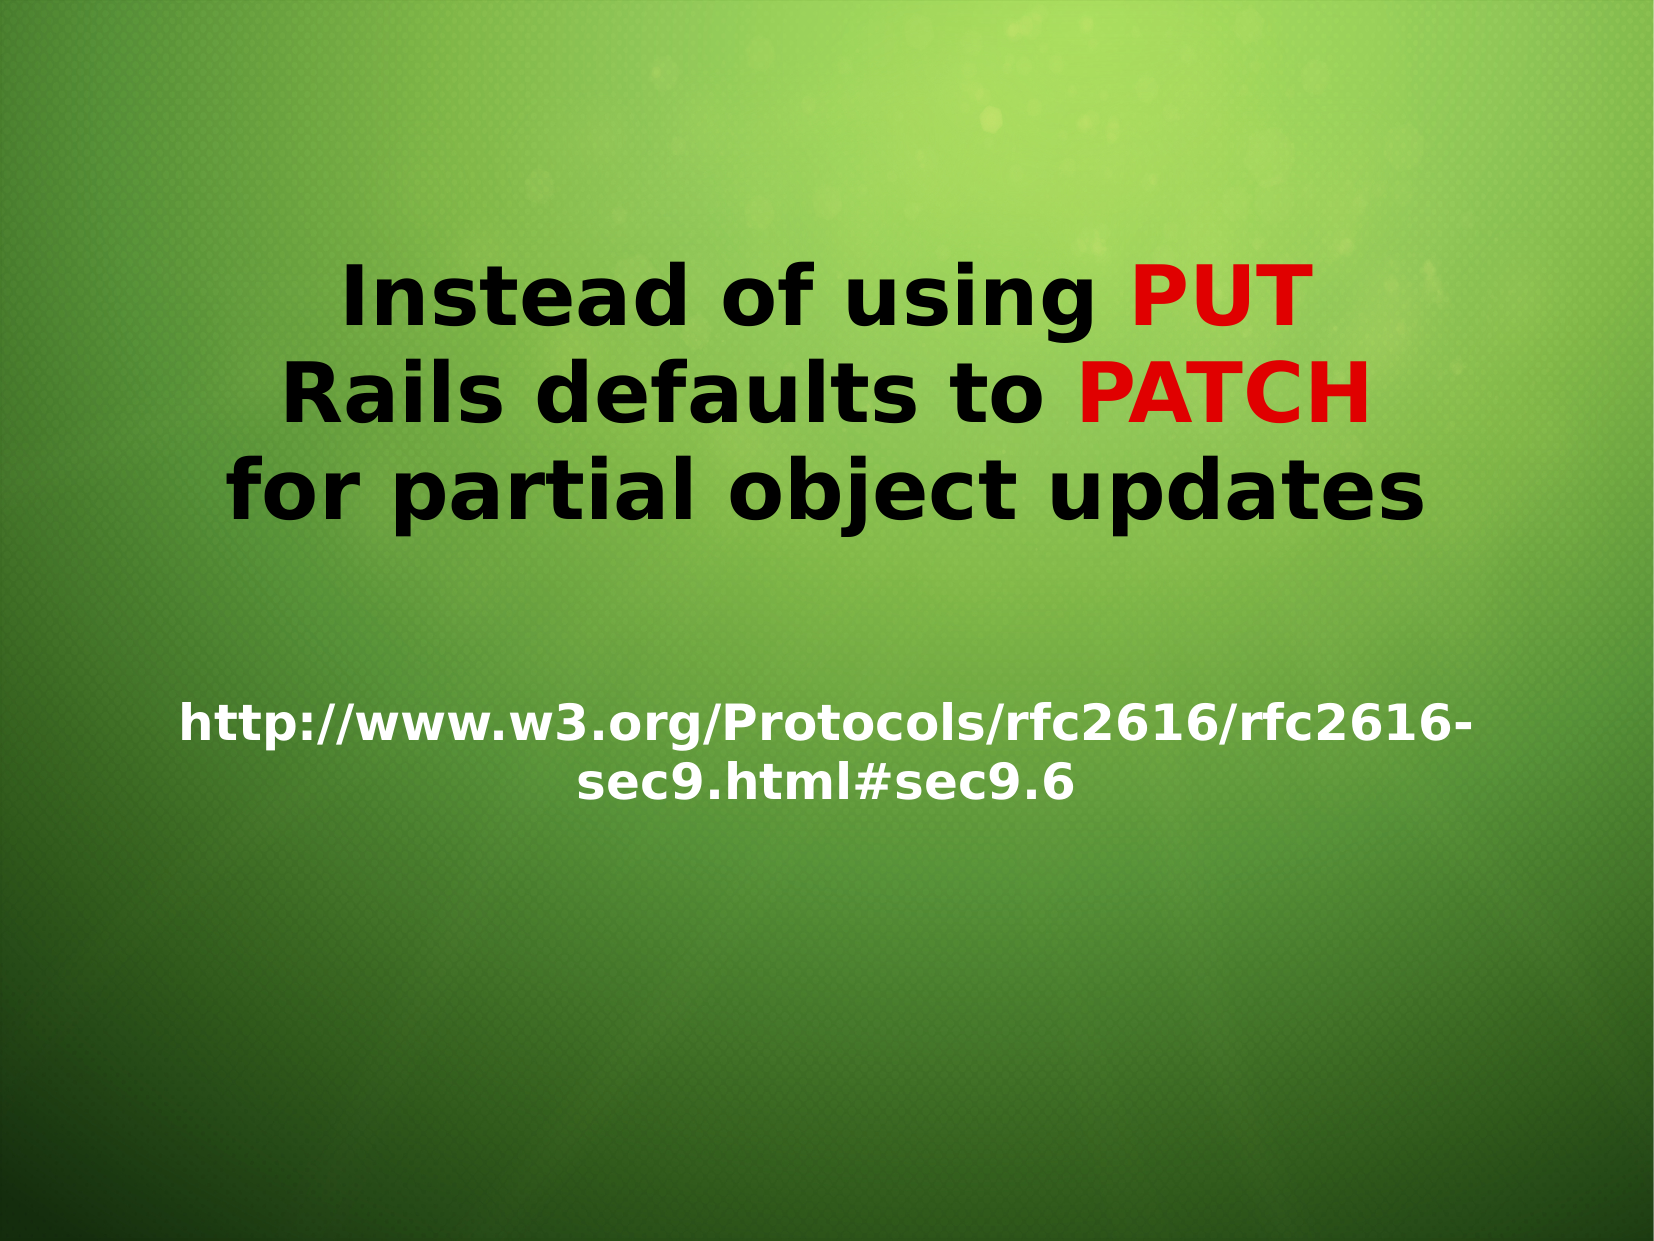

# Instead of using PUT
Rails defaults to PATCH
for partial object updates
http://www.w3.org/Protocols/rfc2616/rfc2616-sec9.html#sec9.6